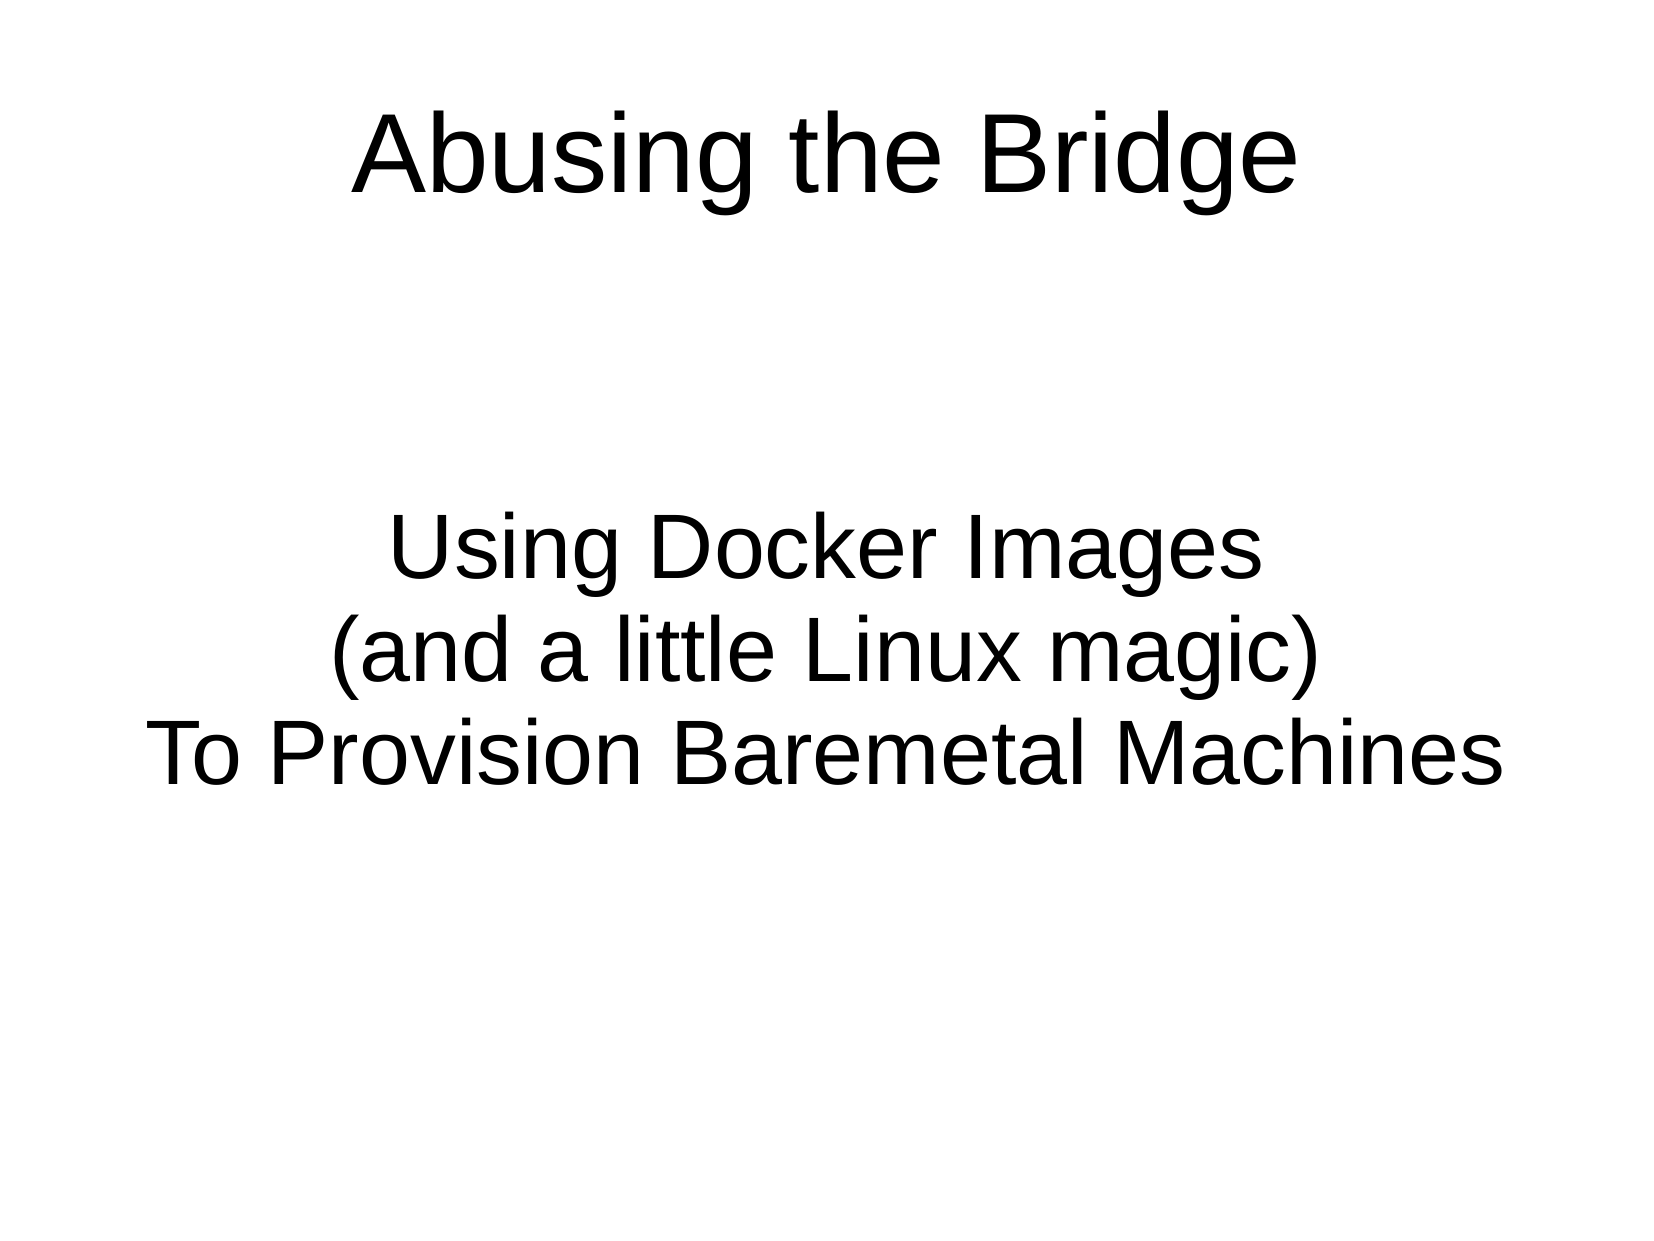

# Abusing the Bridge
Using Docker Images
(and a little Linux magic)
To Provision Baremetal Machines